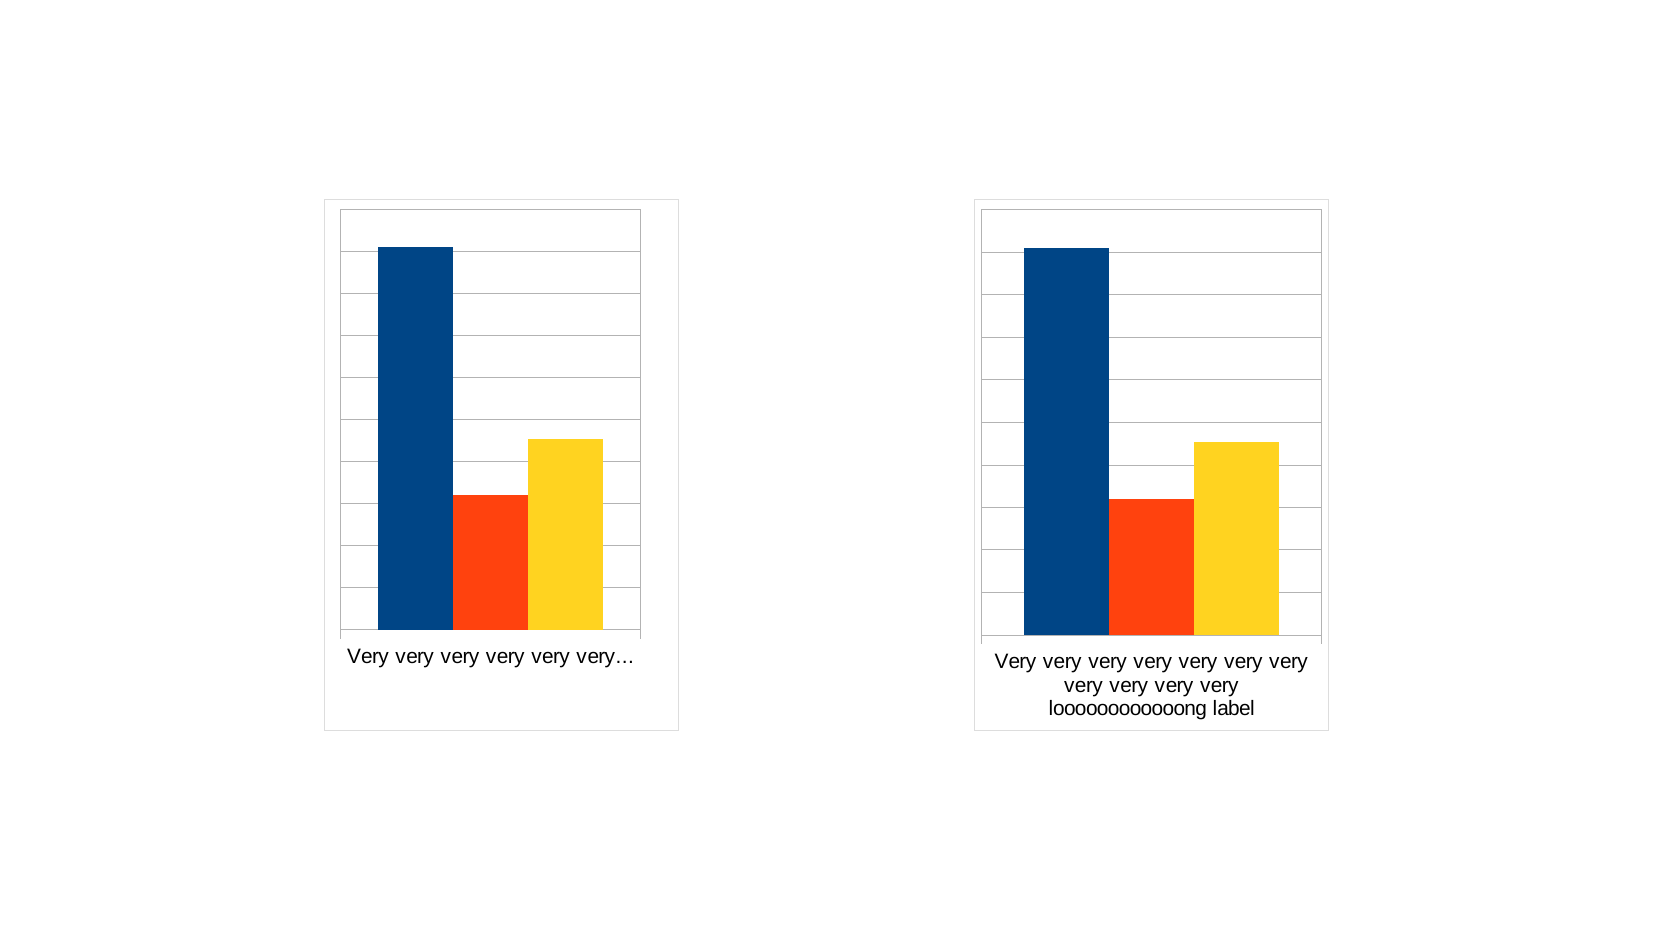

### Chart
| Category | Column 1 | Column 2 | Column 3 |
|---|---|---|---|
| Very very very very very very very very very very very loooooooooooong label | 9.1 | 3.2 | 4.54 |
### Chart
| Category | Column 1 | Column 2 | Column 3 |
|---|---|---|---|
| Very very very very very very very very very very very loooooooooooong label | 9.1 | 3.2 | 4.54 |